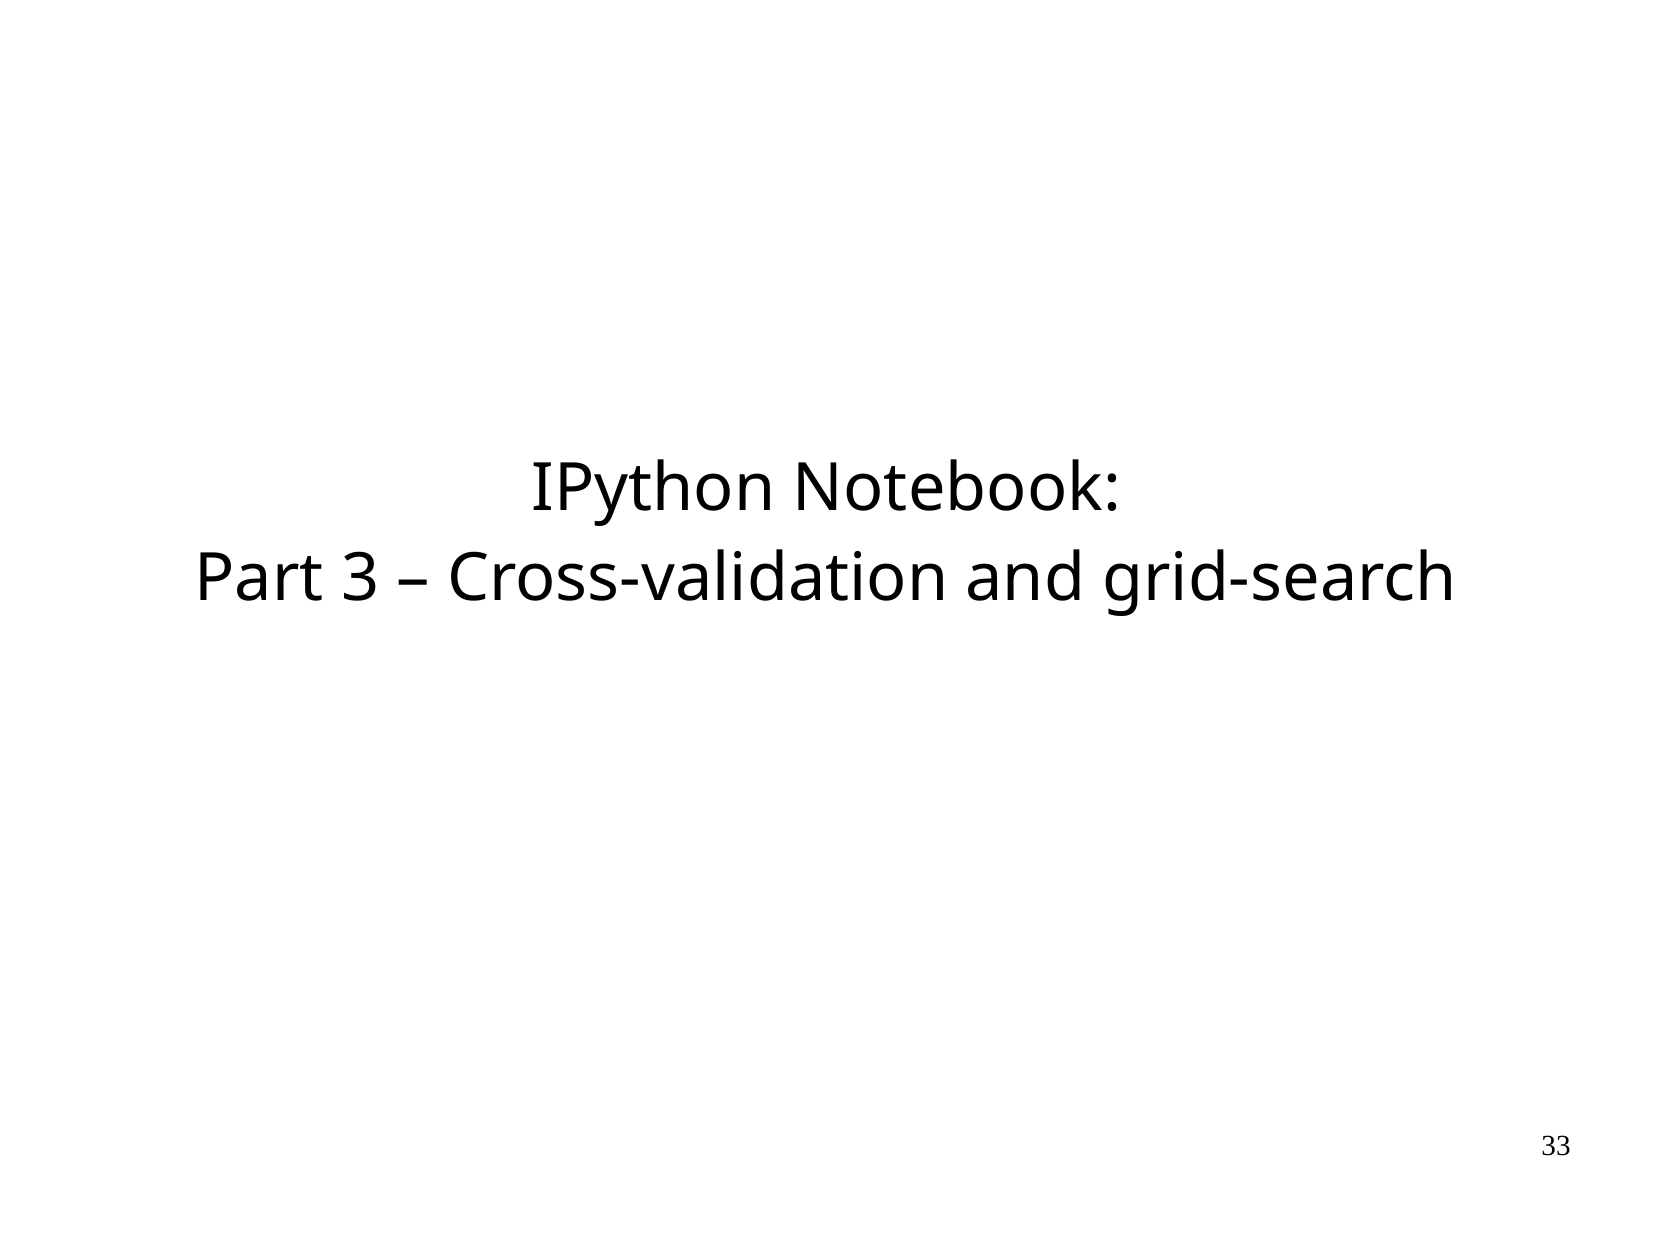

# IPython Notebook:
Part 3 – Cross-validation and grid-search
33